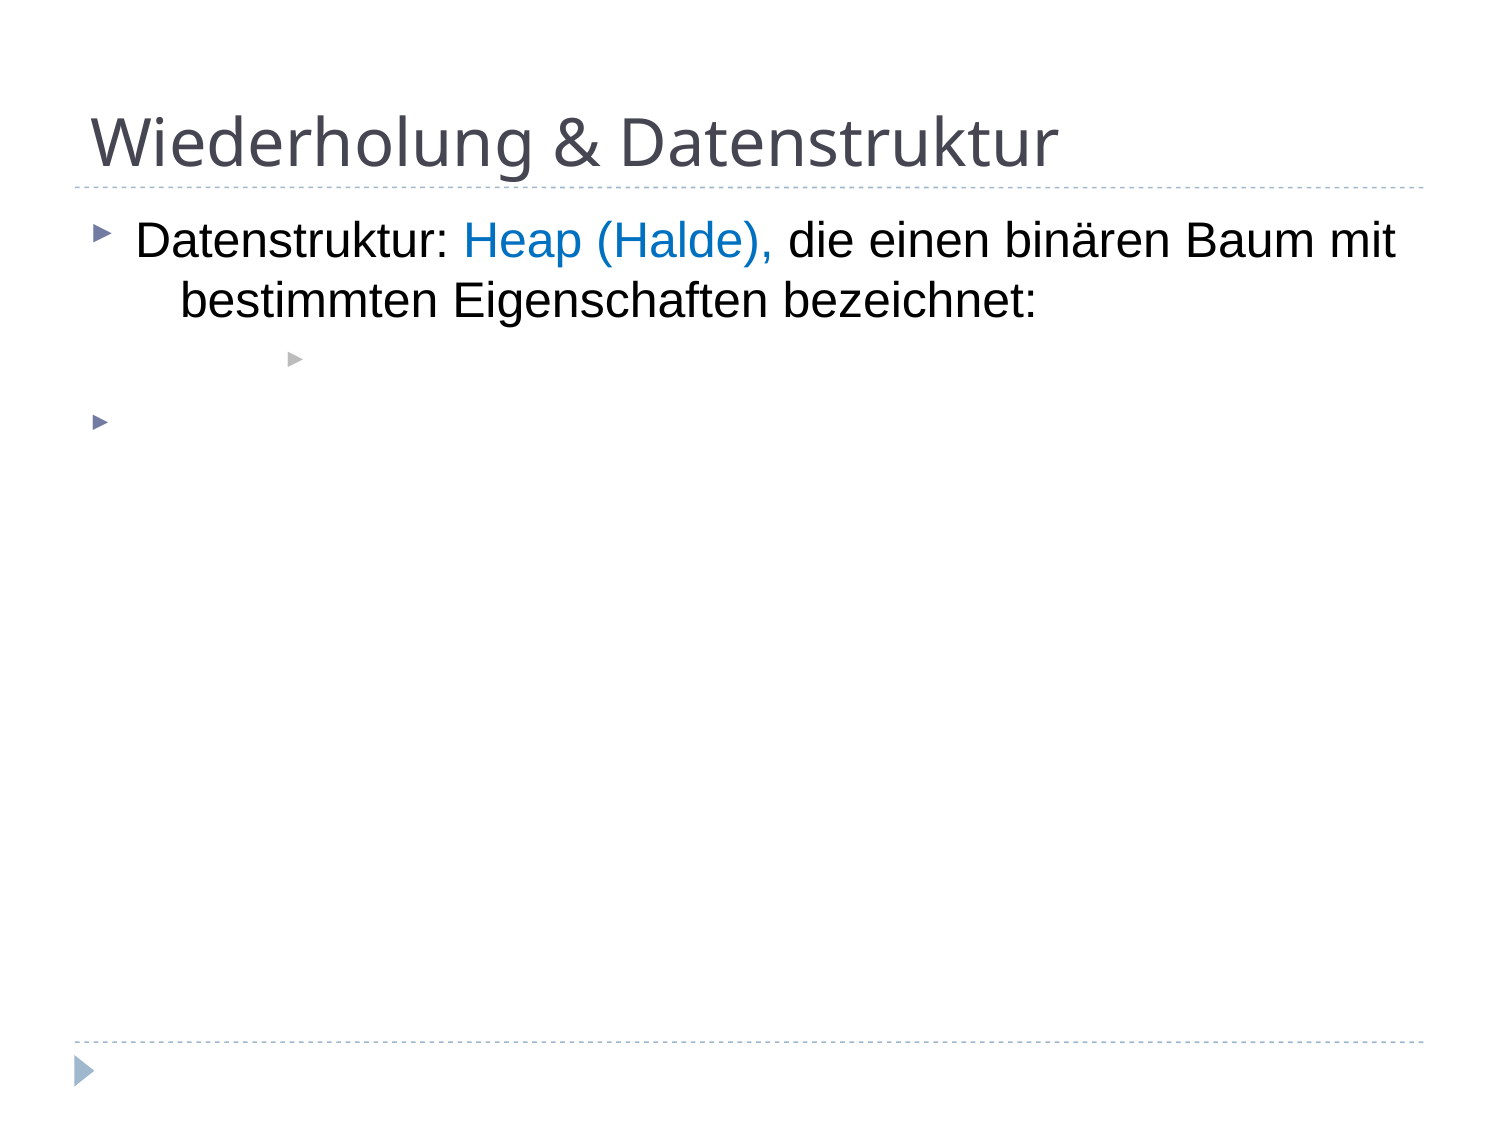

# Wiederholung & Datenstruktur
Datenstruktur: Heap (Halde), die einen binären Baum mit bestimmten Eigenschaften bezeichnet: